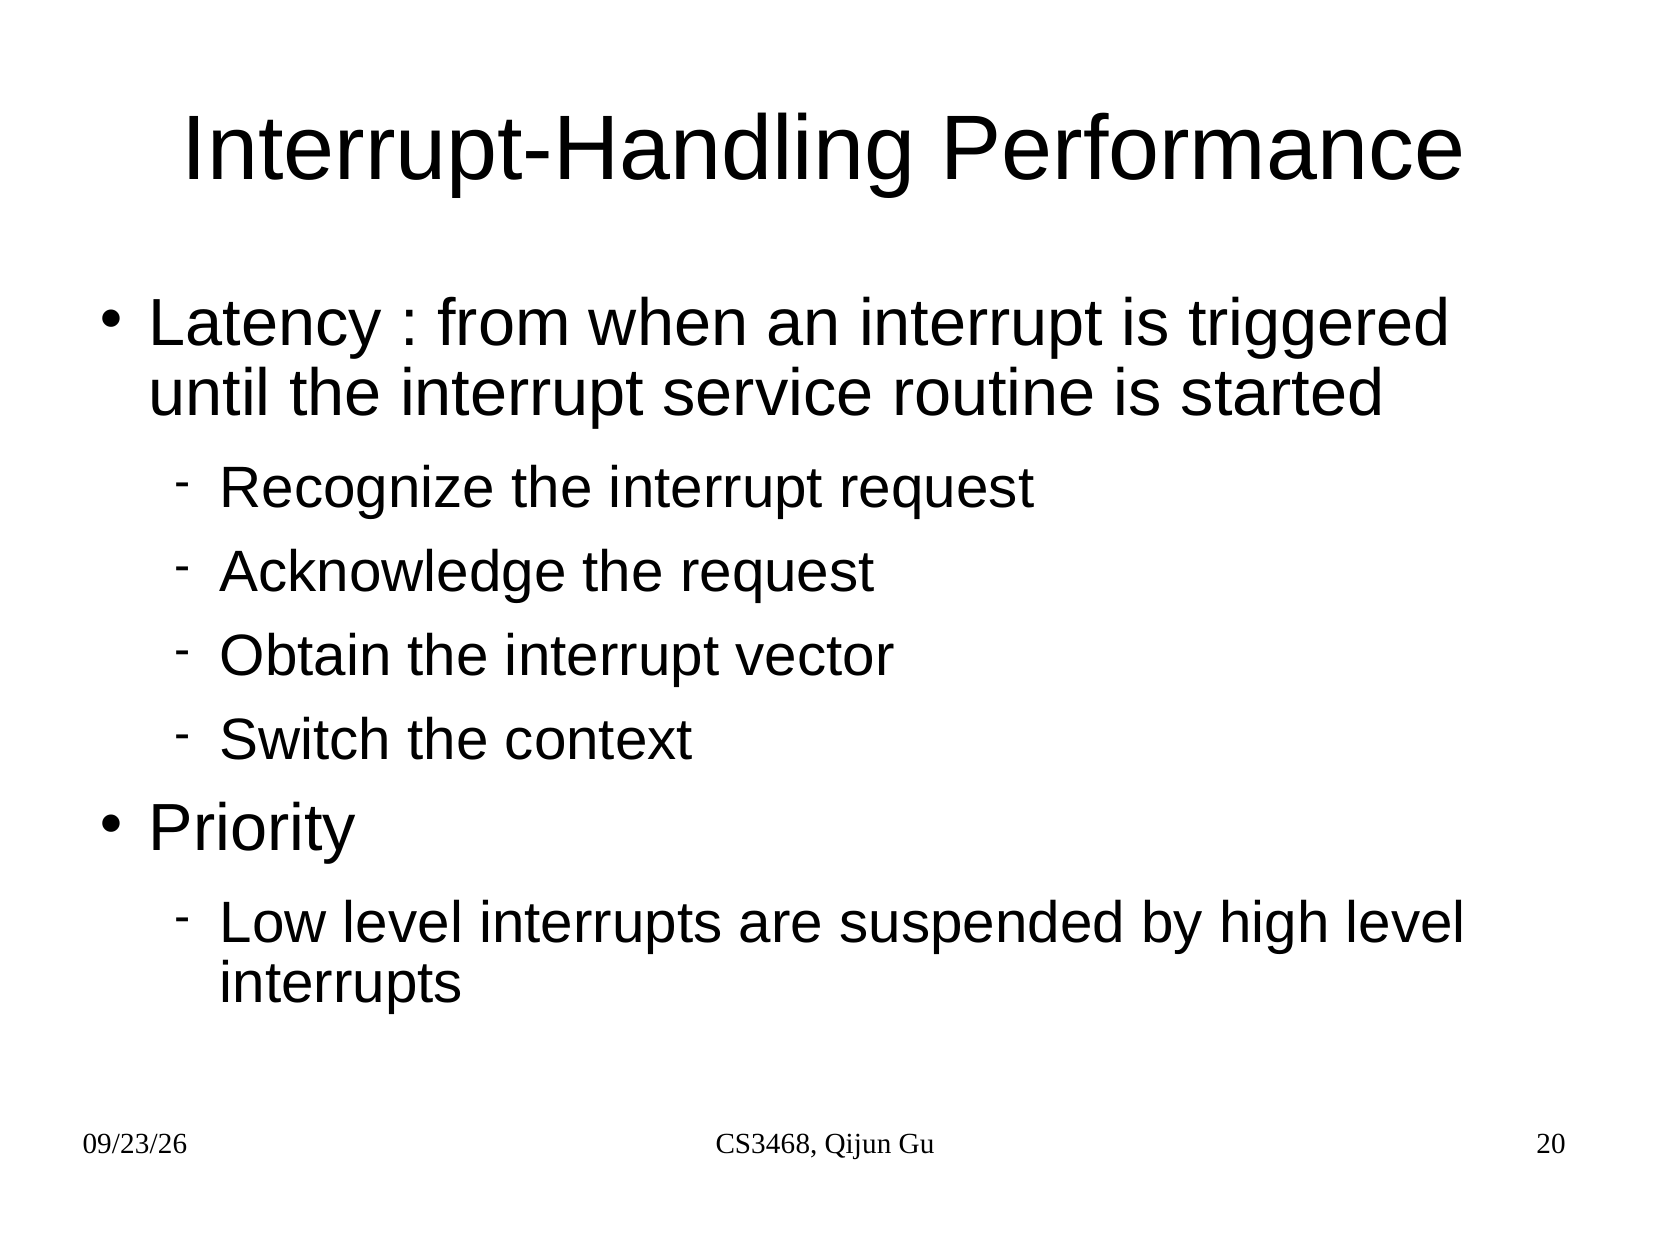

# Interrupt-Handling Performance
Latency : from when an interrupt is triggered until the interrupt service routine is started
Recognize the interrupt request
Acknowledge the request
Obtain the interrupt vector
Switch the context
Priority
Low level interrupts are suspended by high level interrupts
CS3468, Qijun Gu
20